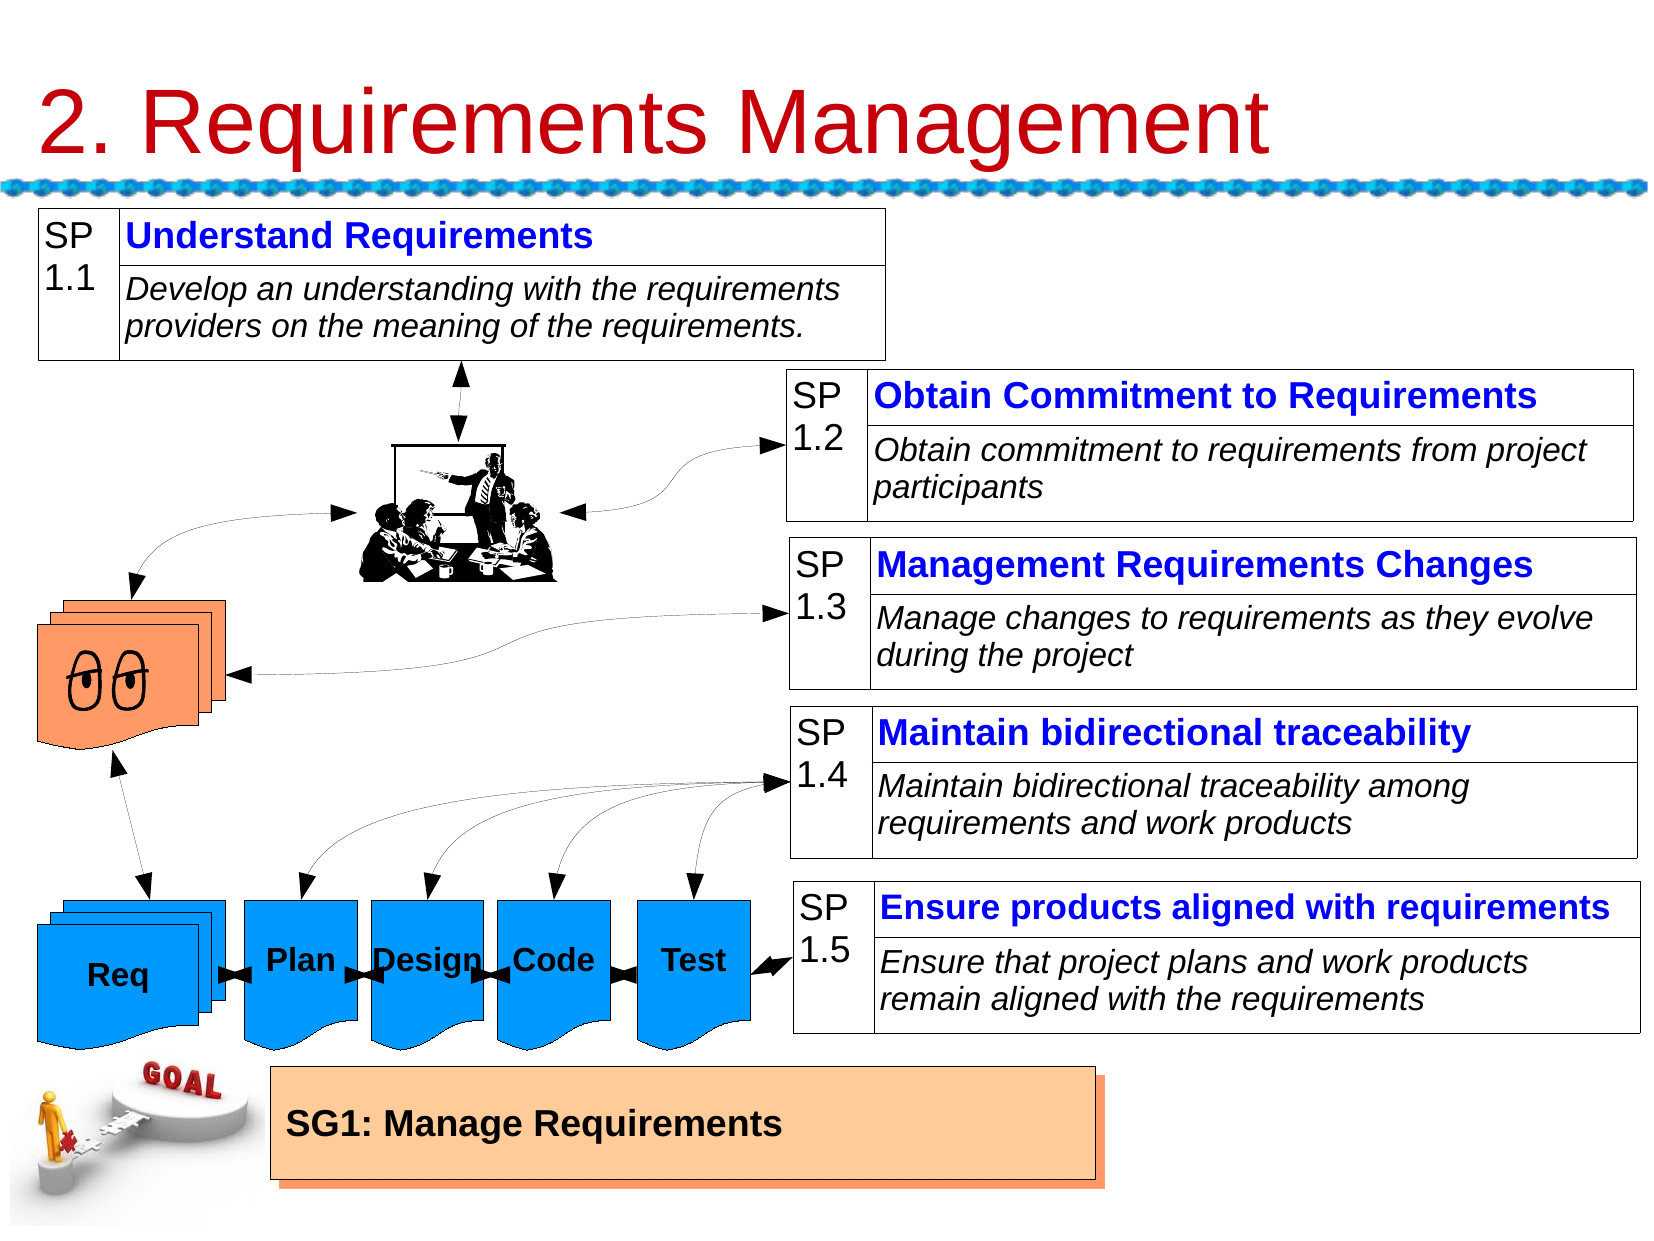

# 2. Requirements Management
| SP 1.1 | Understand Requirements |
| --- | --- |
| | Develop an understanding with the requirements providers on the meaning of the requirements. |
| SP 1.2 | Obtain Commitment to Requirements |
| --- | --- |
| | Obtain commitment to requirements from project participants |
| SP 1.3 | Management Requirements Changes |
| --- | --- |
| | Manage changes to requirements as they evolve during the project |
| SP 1.4 | Maintain bidirectional traceability |
| --- | --- |
| | Maintain bidirectional traceability among requirements and work products |
| SP 1.5 | Ensure products aligned with requirements |
| --- | --- |
| | Ensure that project plans and work products remain aligned with the requirements |
Req
Plan
Design
Code
Test
SG1: Manage Requirements